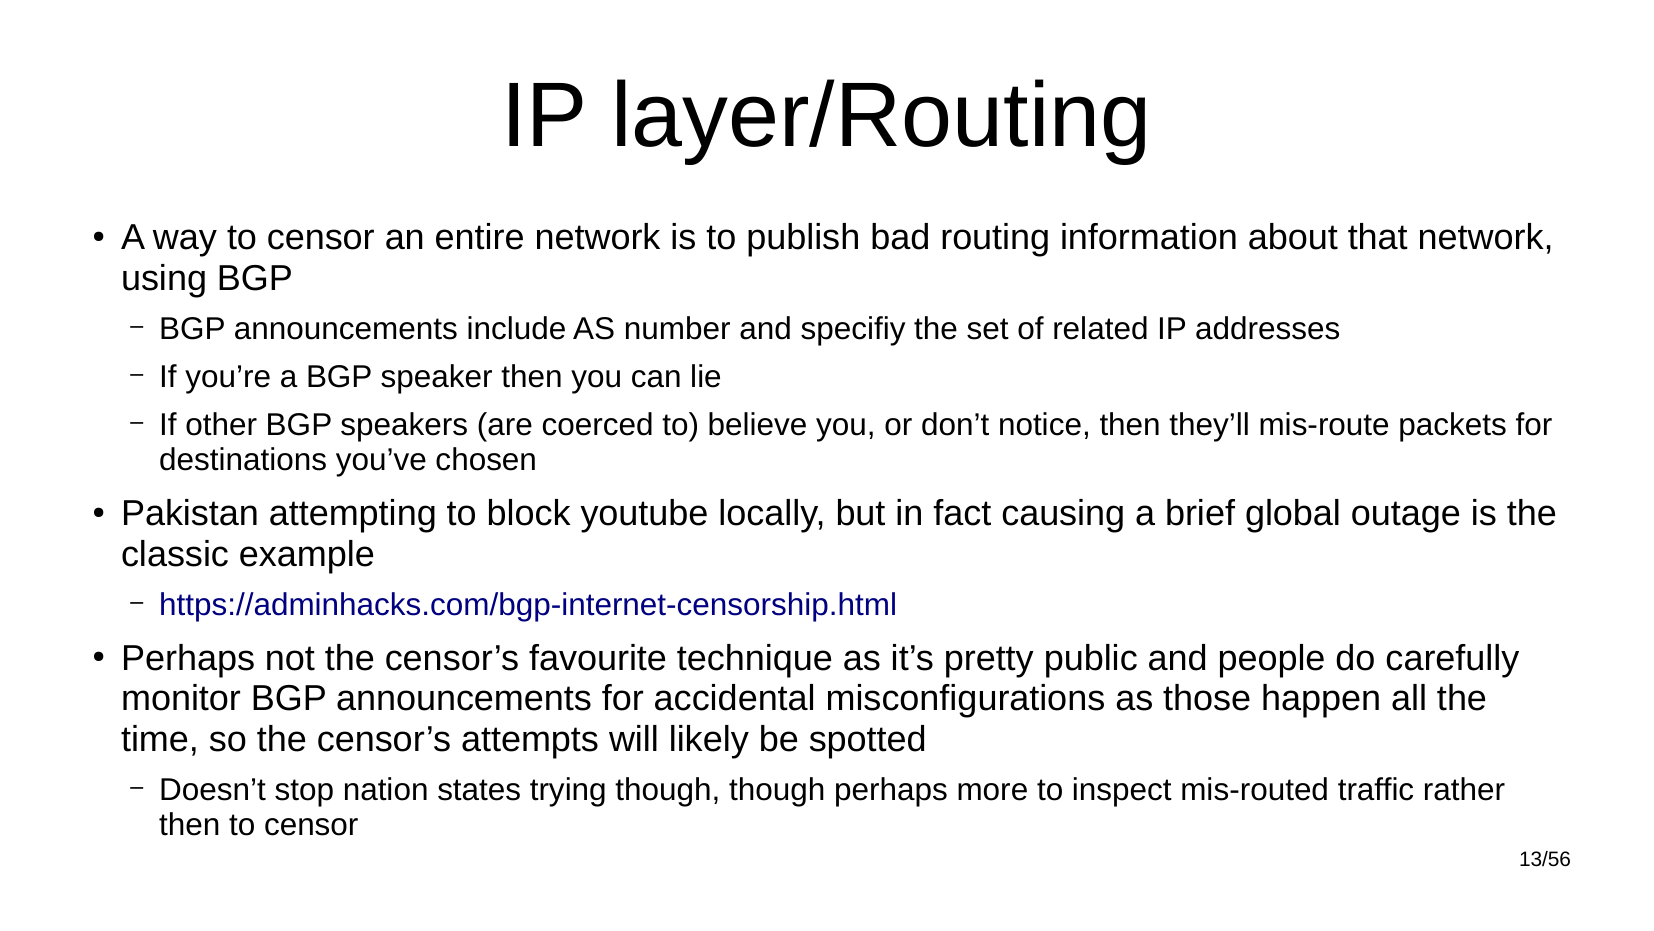

# IP layer/Routing
A way to censor an entire network is to publish bad routing information about that network, using BGP
BGP announcements include AS number and specifiy the set of related IP addresses
If you’re a BGP speaker then you can lie
If other BGP speakers (are coerced to) believe you, or don’t notice, then they’ll mis-route packets for destinations you’ve chosen
Pakistan attempting to block youtube locally, but in fact causing a brief global outage is the classic example
https://adminhacks.com/bgp-internet-censorship.html
Perhaps not the censor’s favourite technique as it’s pretty public and people do carefully monitor BGP announcements for accidental misconfigurations as those happen all the time, so the censor’s attempts will likely be spotted
Doesn’t stop nation states trying though, though perhaps more to inspect mis-routed traffic rather then to censor
13